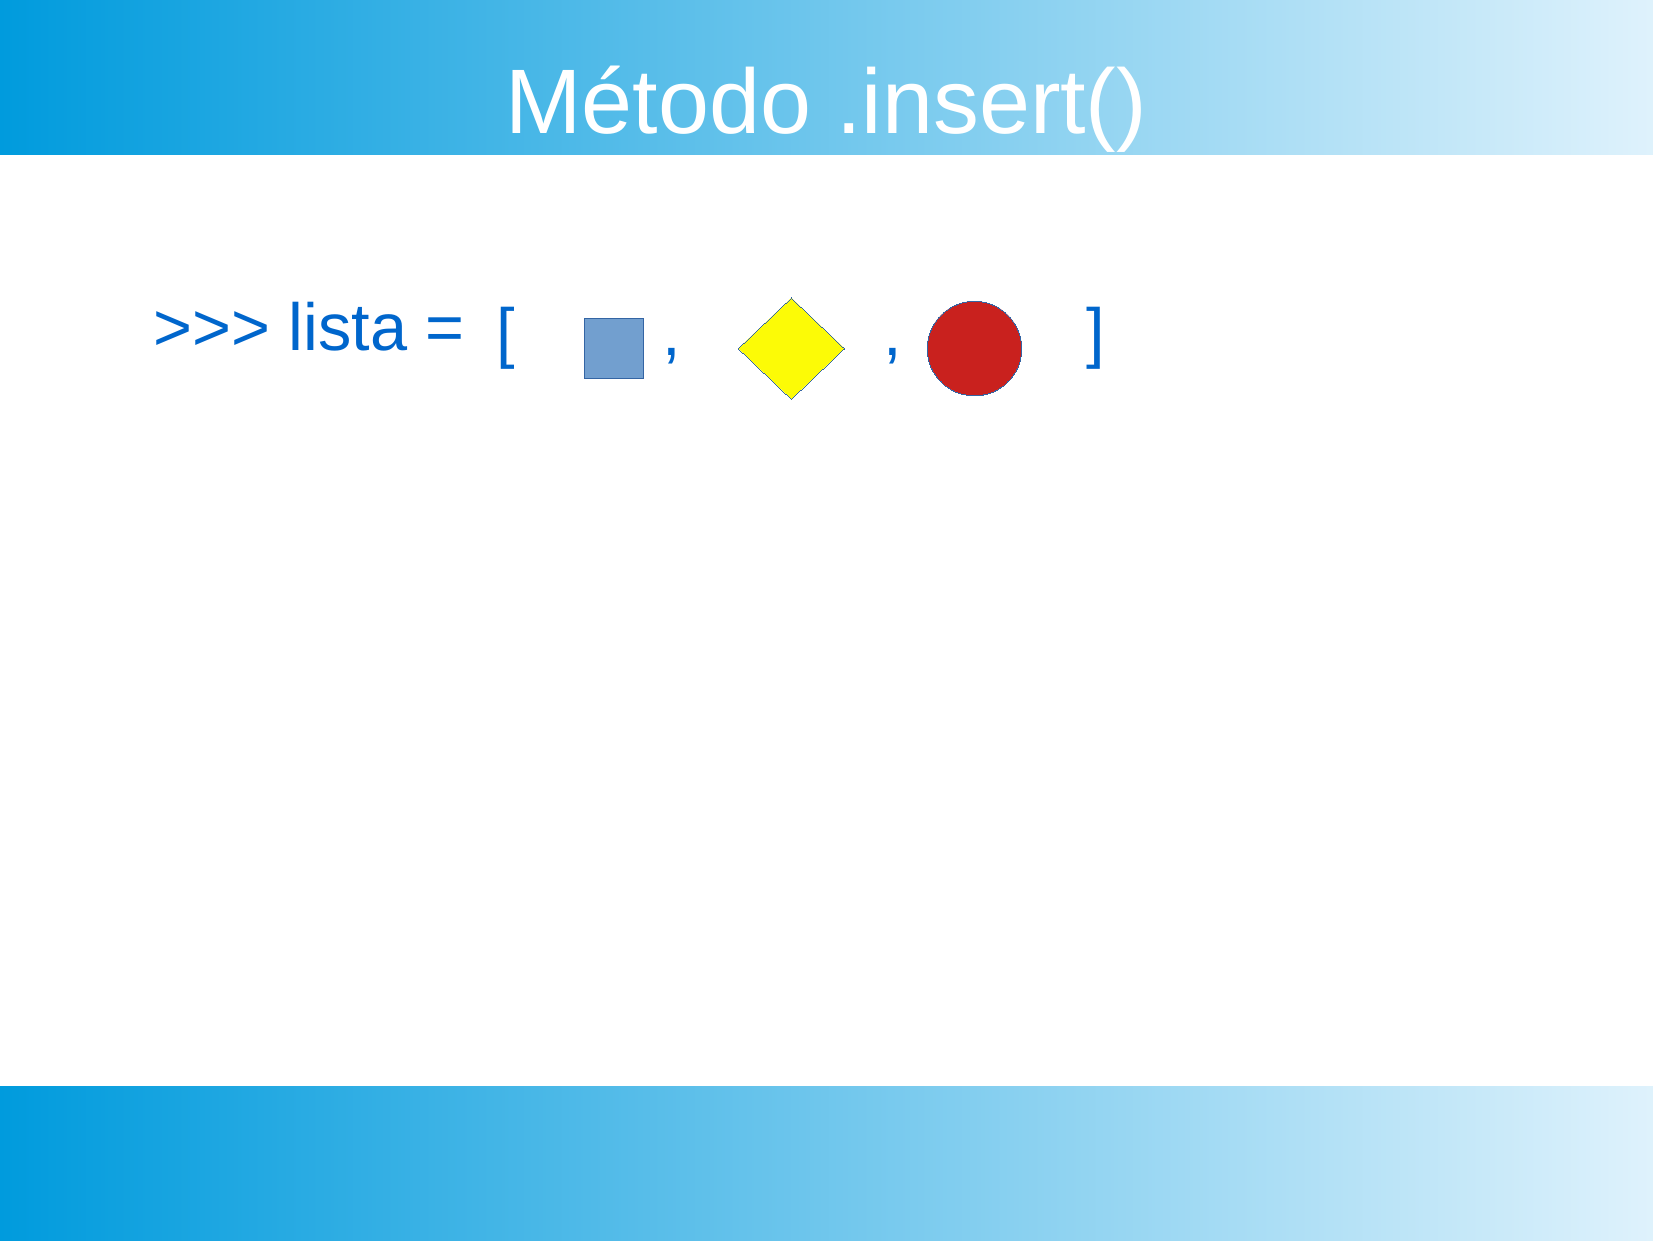

# Método .insert()
>>> lista =
[ , , ]